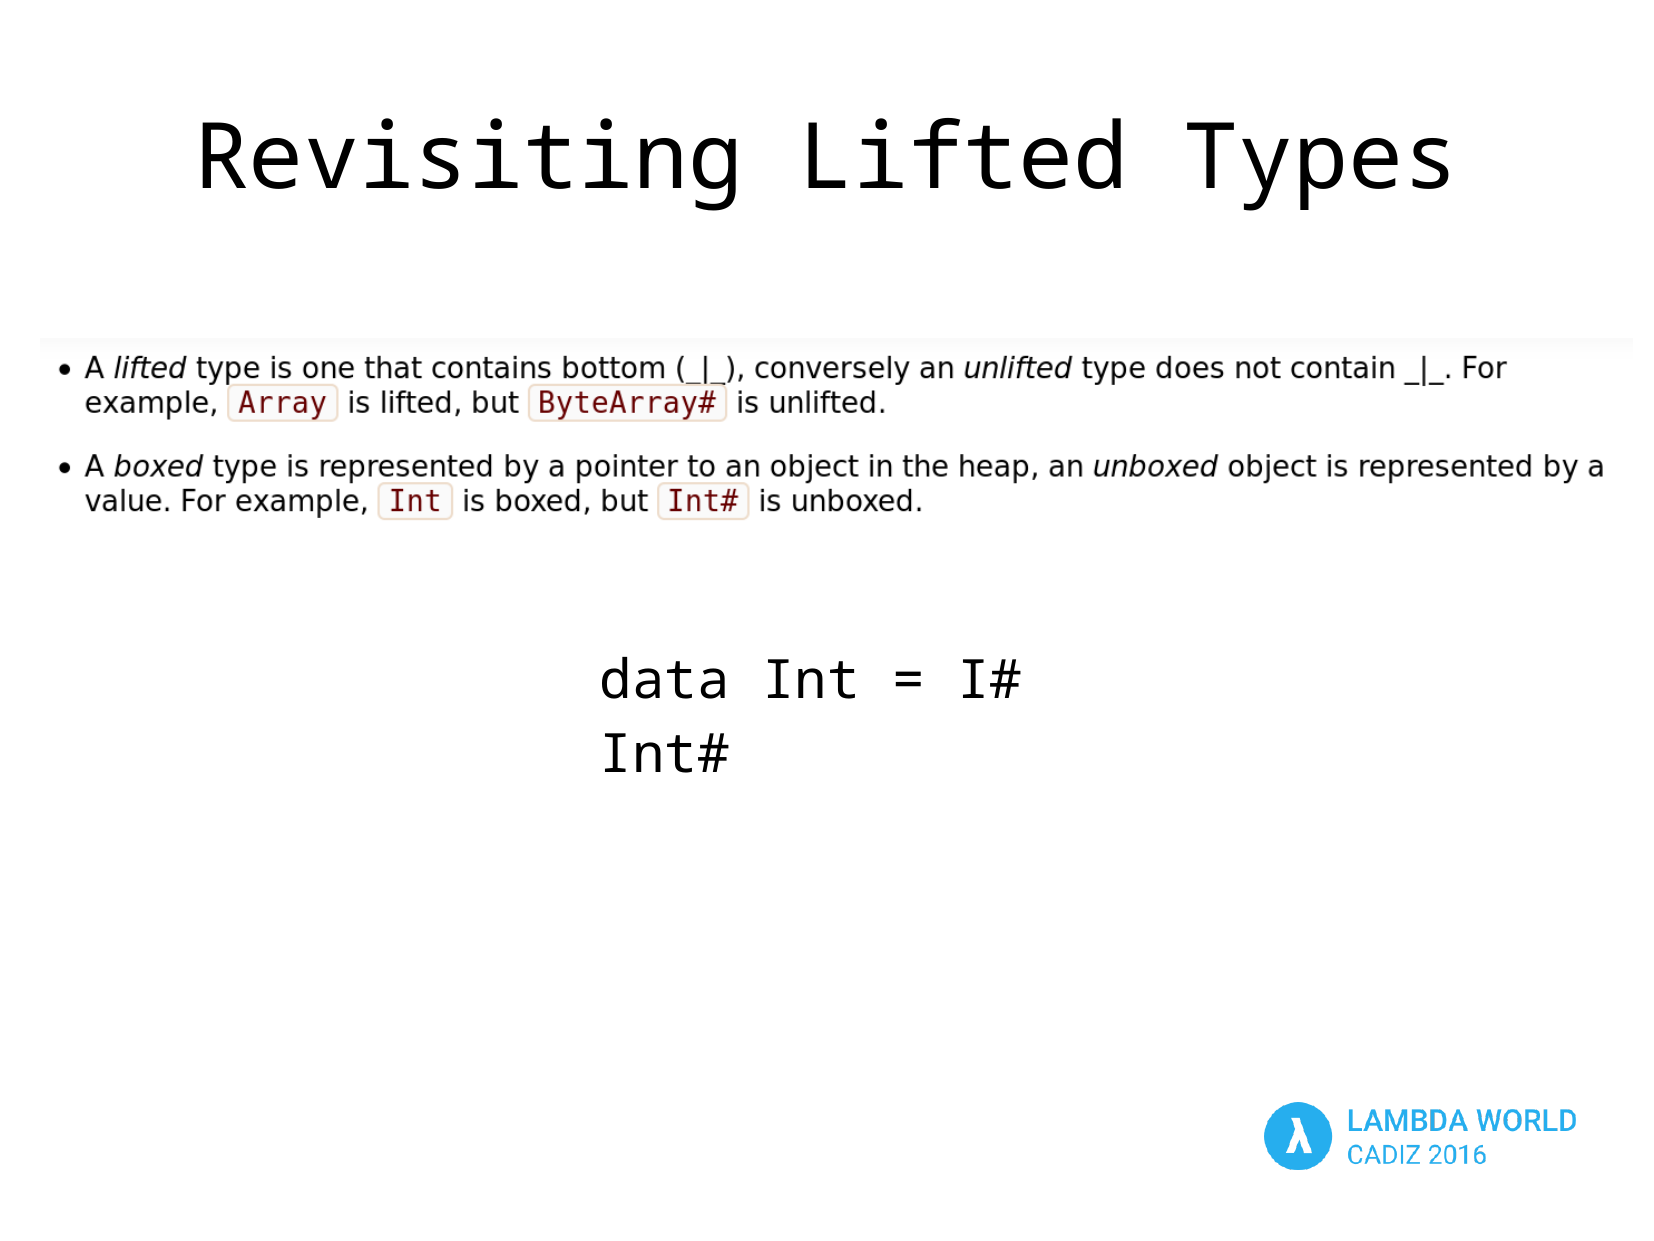

# Revisiting Lifted Types
data Int = I# Int#